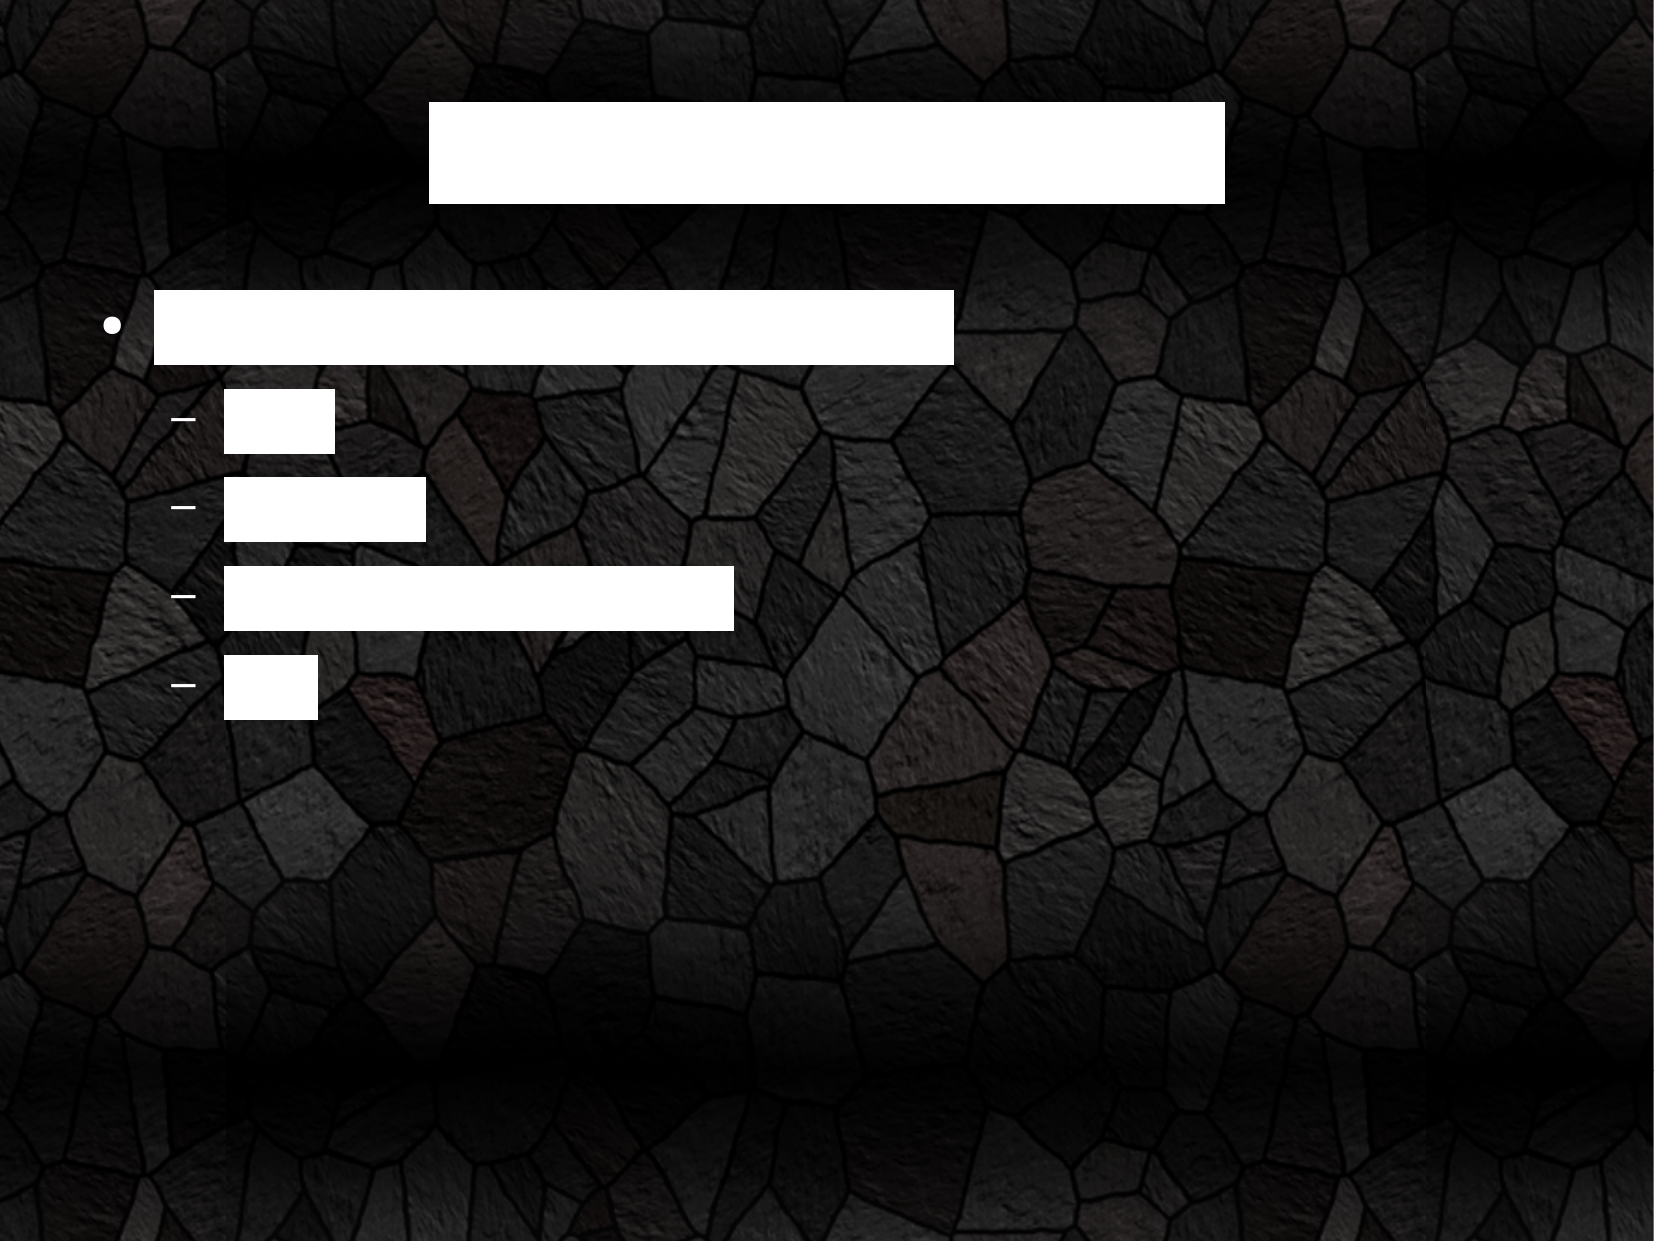

# Métodos de objects
Que devuelven QuerySets:
filter
exclude
límites con rango [:]
raw